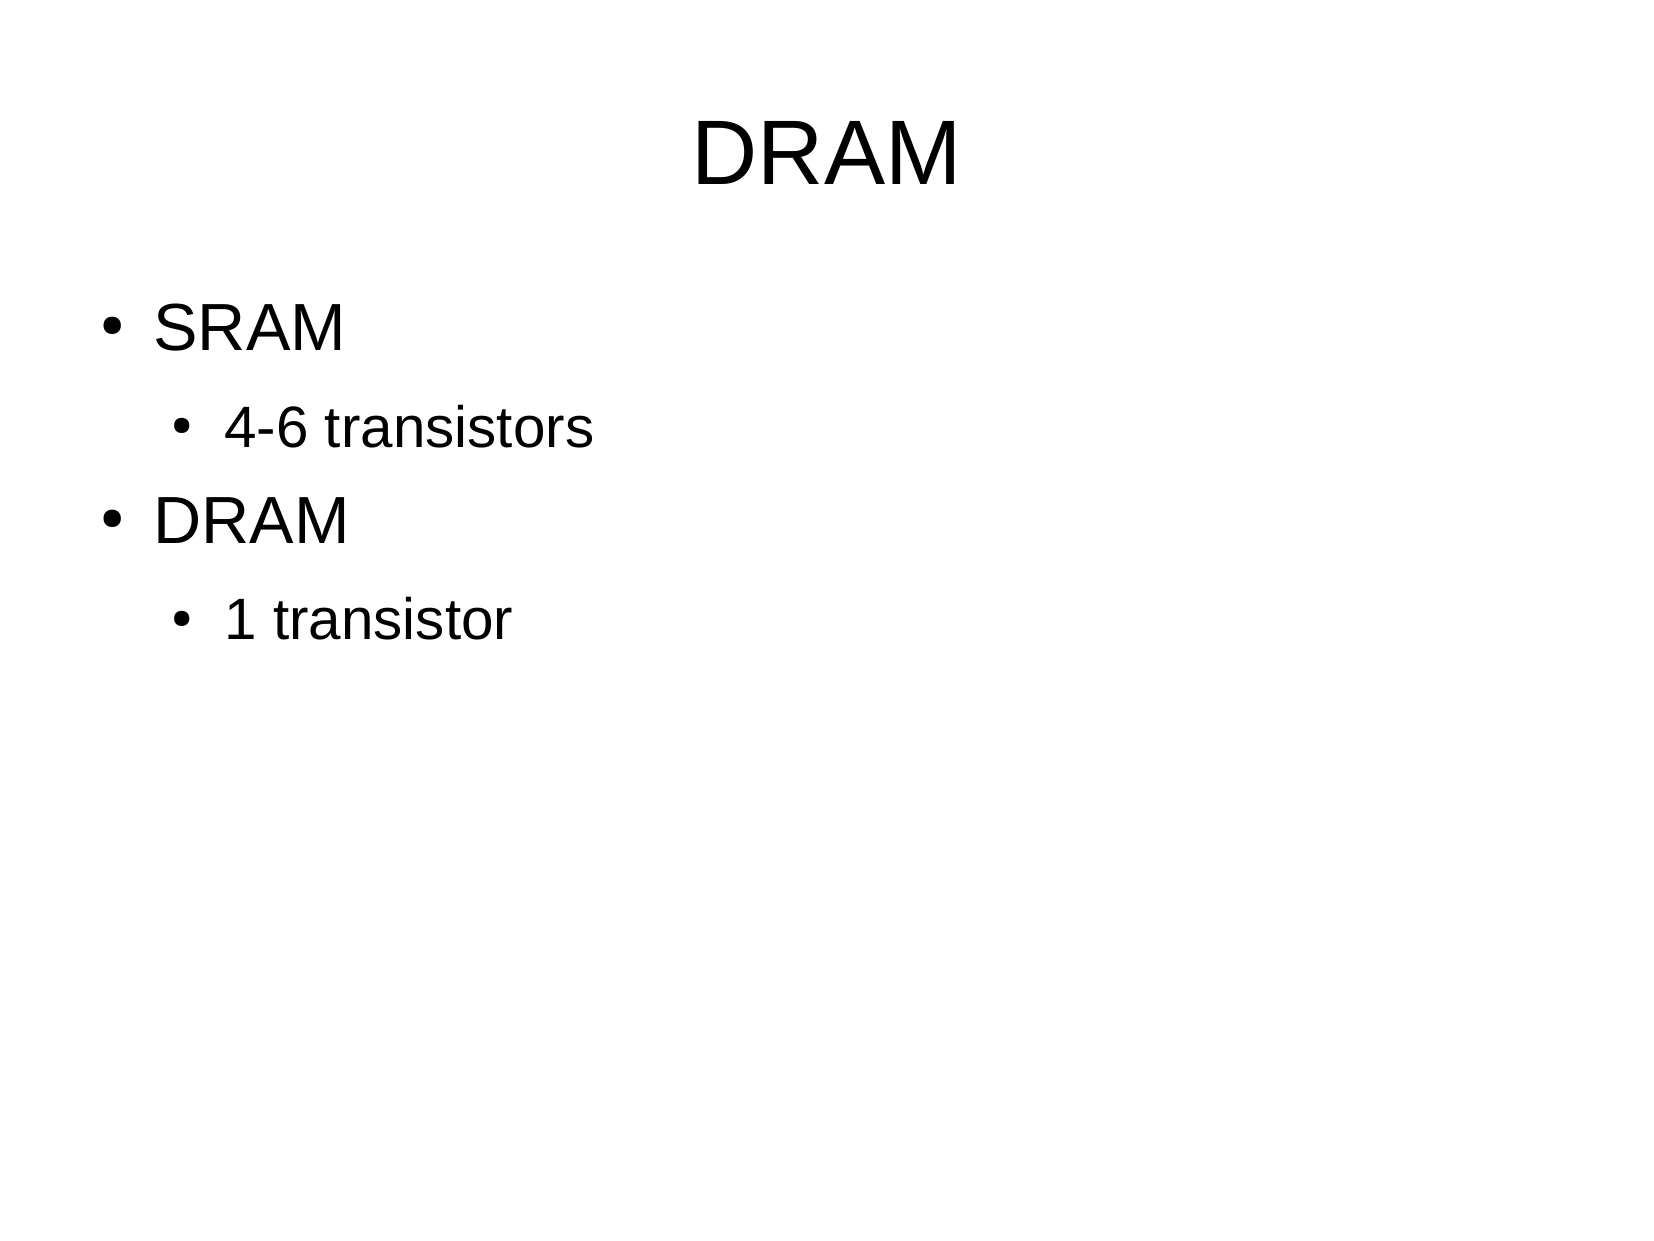

# DRAM
SRAM
4-6 transistors
DRAM
1 transistor